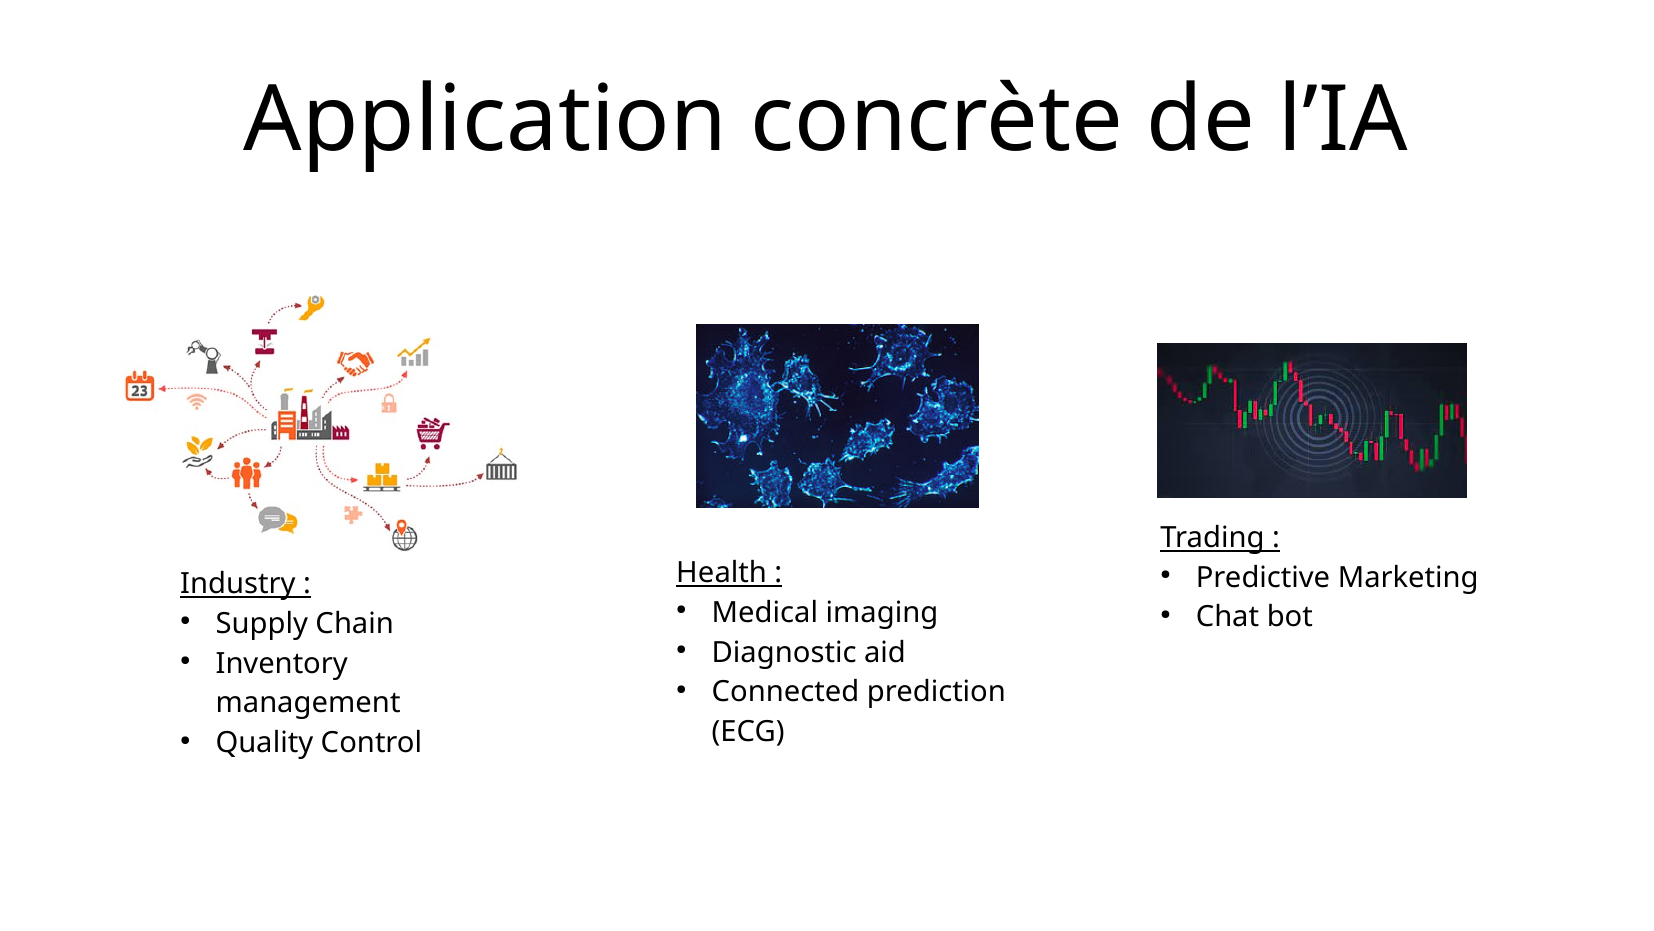

# Application concrète de l’IA
Trading :
Predictive Marketing
Chat bot
Health :
Medical imaging
Diagnostic aid
Connected prediction (ECG)
Industry :
Supply Chain
Inventory management
Quality Control